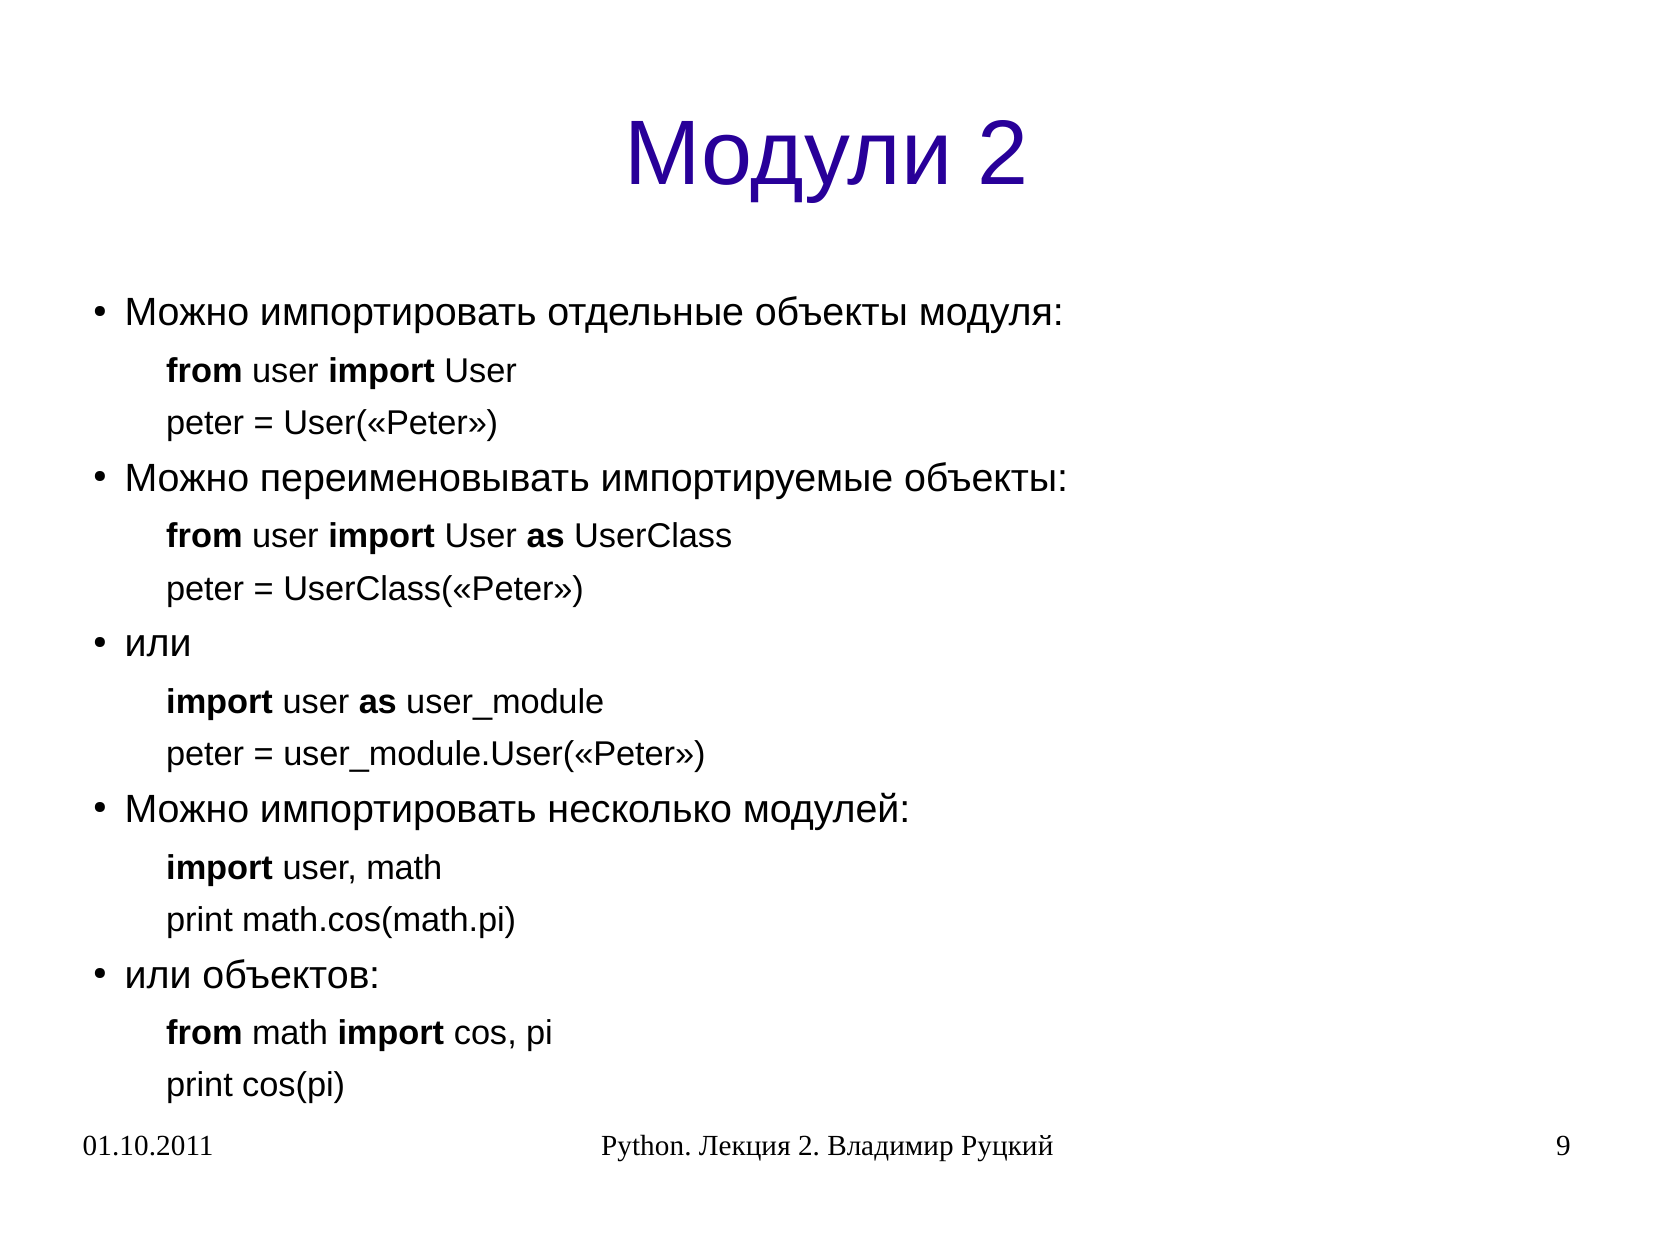

# Модули 2
Можно импортировать отдельные объекты модуля:
from user import User
peter = User(«Peter»)
Можно переименовывать импортируемые объекты:
from user import User as UserClass
peter = UserClass(«Peter»)
или
import user as user_module
peter = user_module.User(«Peter»)
Можно импортировать несколько модулей:
import user, math
print math.cos(math.pi)
или объектов:
from math import cos, pi
print cos(pi)
01.10.2011
Python. Лекция 2. Владимир Руцкий
9